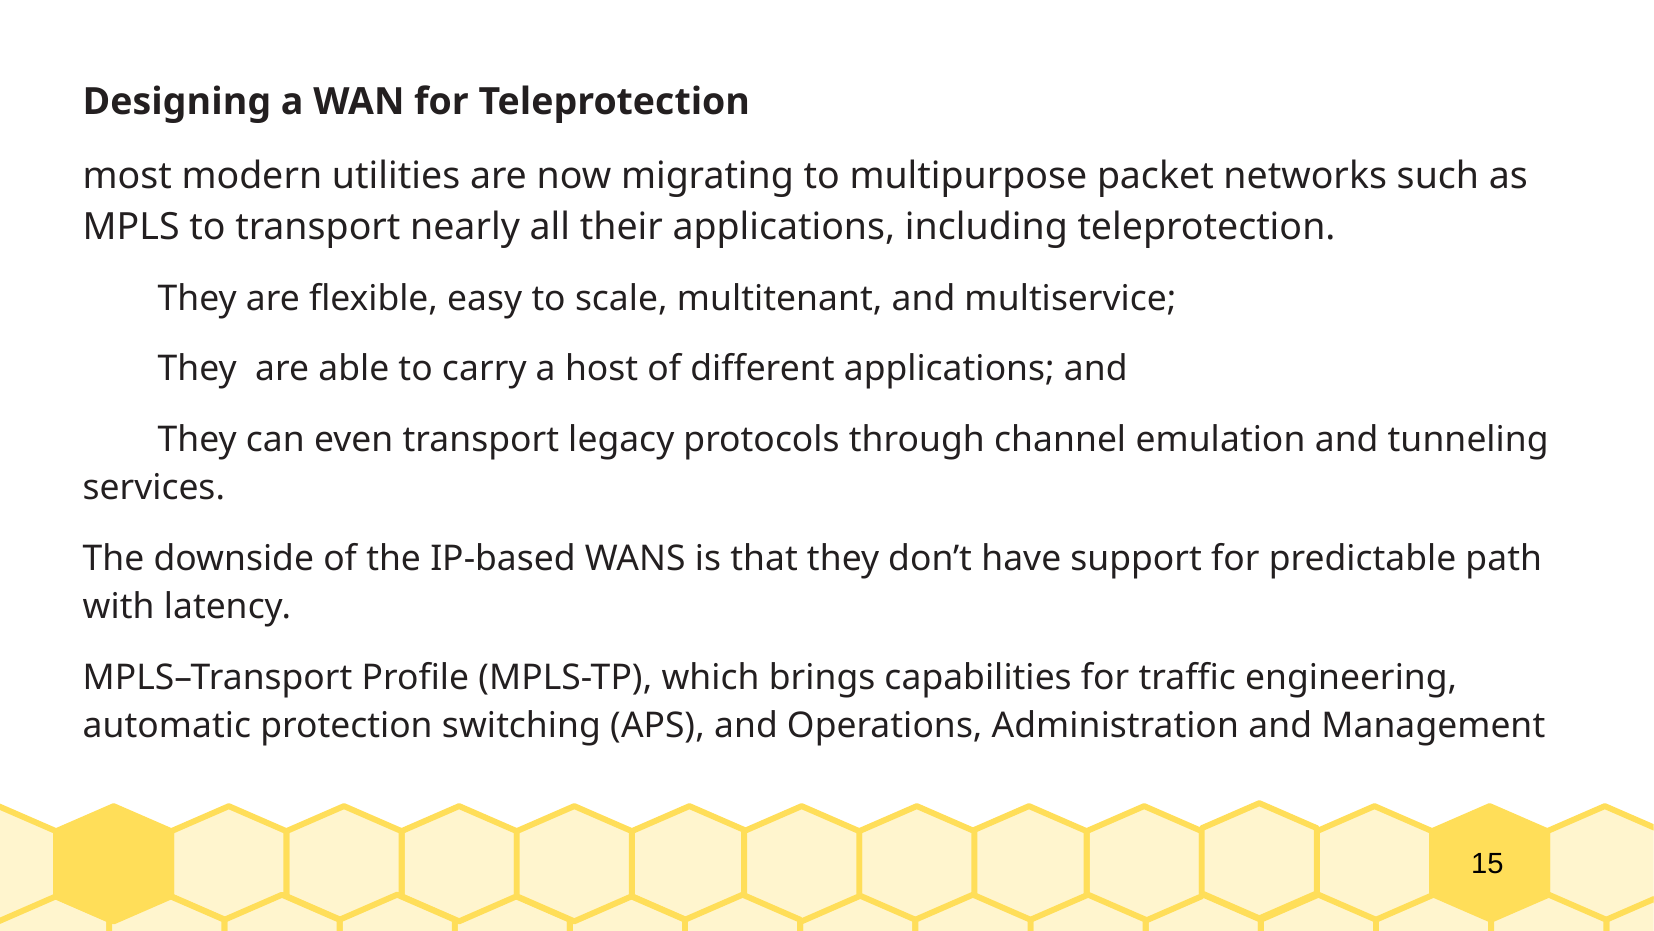

# Designing a WAN for Teleprotection
most modern utilities are now migrating to multipurpose packet networks such as MPLS to transport nearly all their applications, including teleprotection.
 	They are flexible, easy to scale, multitenant, and multiservice;
 	They are able to carry a host of different applications; and
 	They can even transport legacy protocols through channel emulation and tunneling services.
The downside of the IP-based WANS is that they don’t have support for predictable path with latency.
MPLS–Transport Profile (MPLS-TP), which brings capabilities for traffic engineering, automatic protection switching (APS), and Operations, Administration and Management